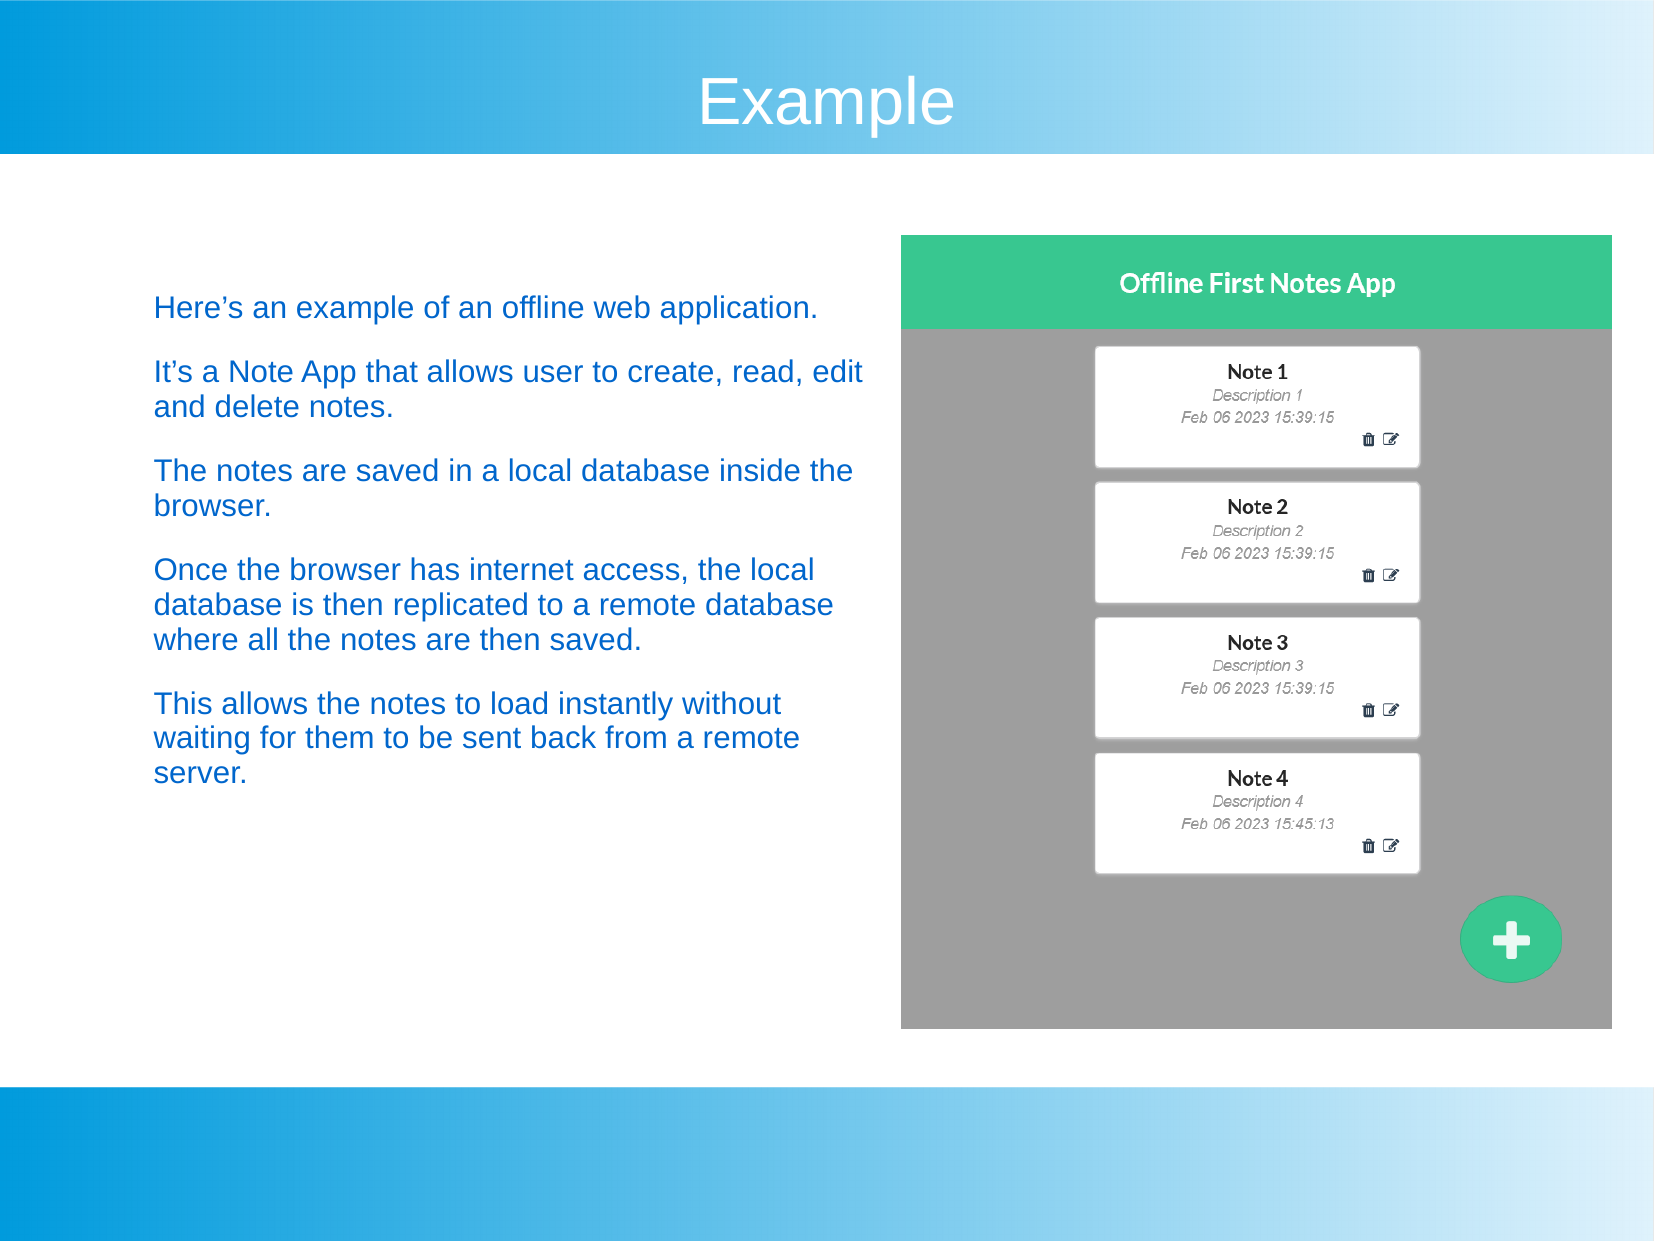

# Example
Here’s an example of an offline web application.
It’s a Note App that allows user to create, read, edit and delete notes.
The notes are saved in a local database inside the browser.
Once the browser has internet access, the local database is then replicated to a remote database where all the notes are then saved.
This allows the notes to load instantly without waiting for them to be sent back from a remote server.